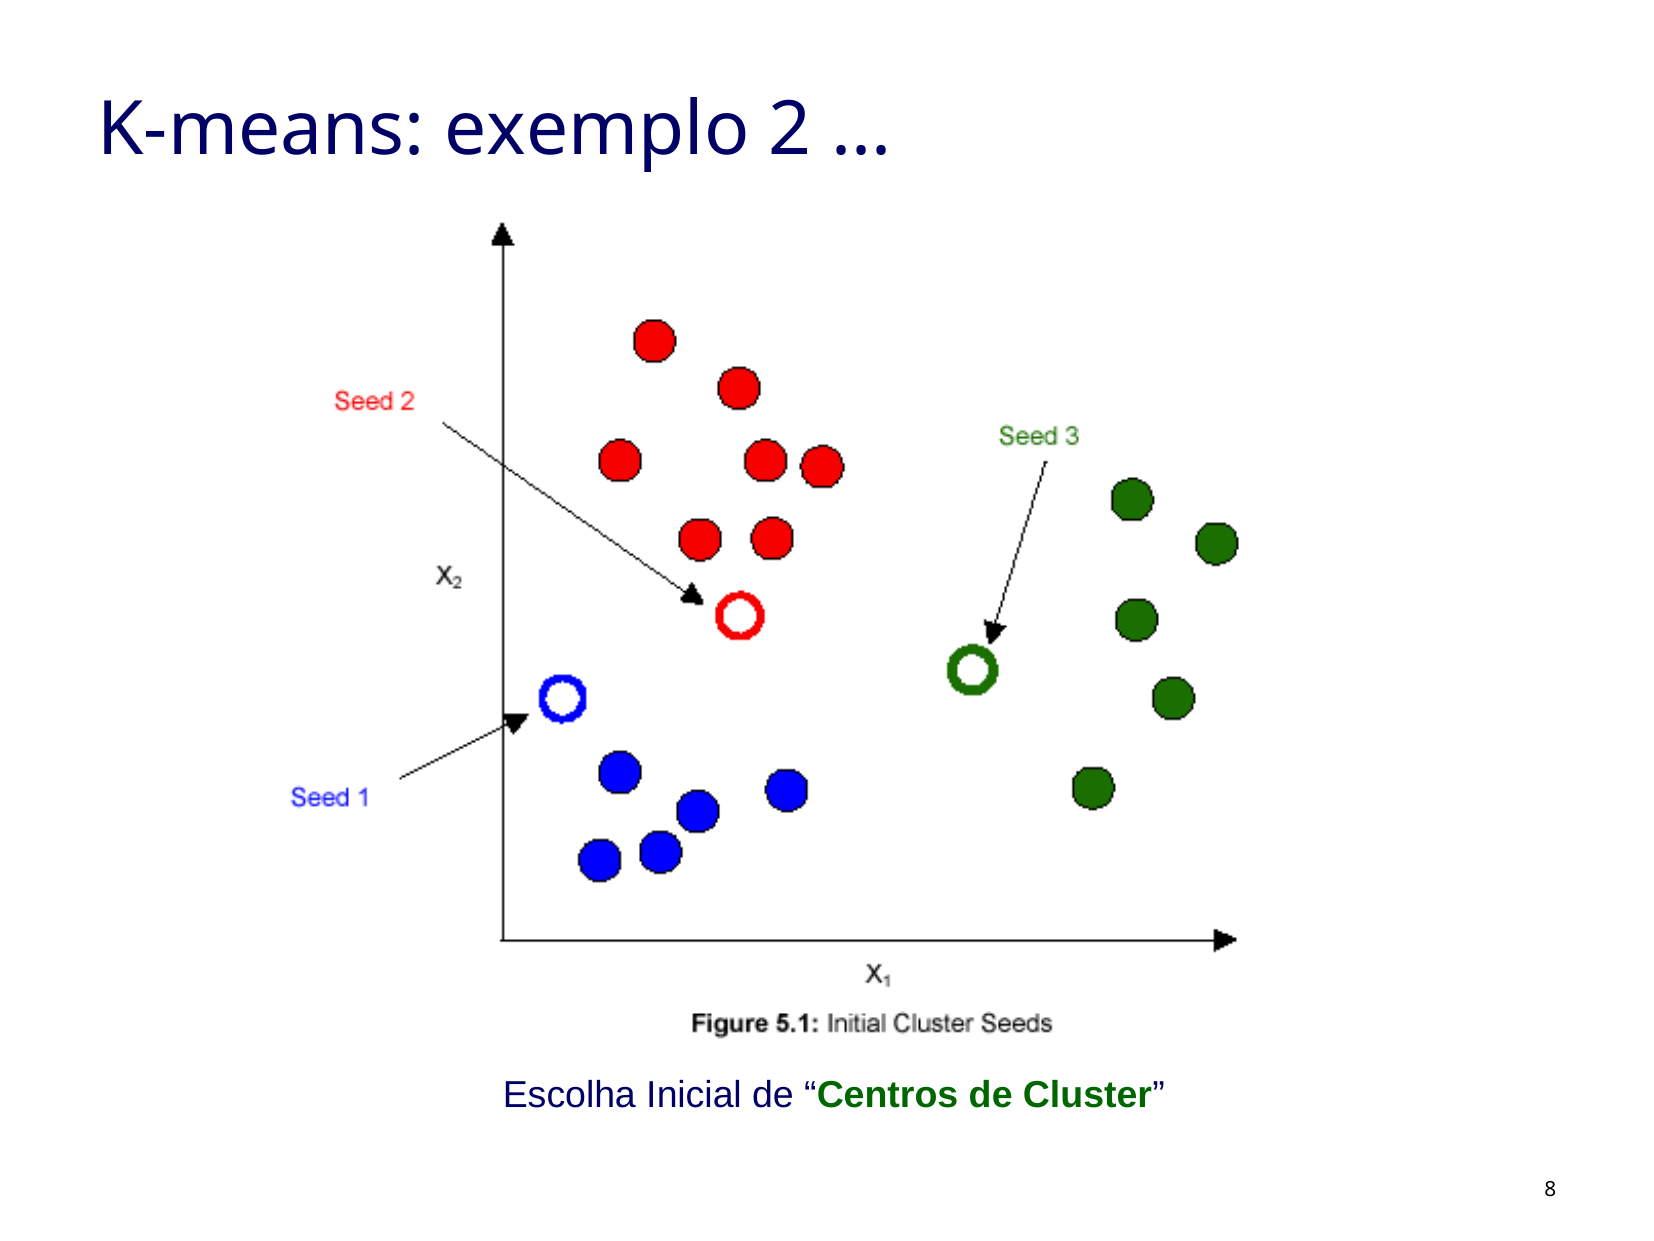

K-means: exemplo 2 ...
Escolha Inicial de “Centros de Cluster”